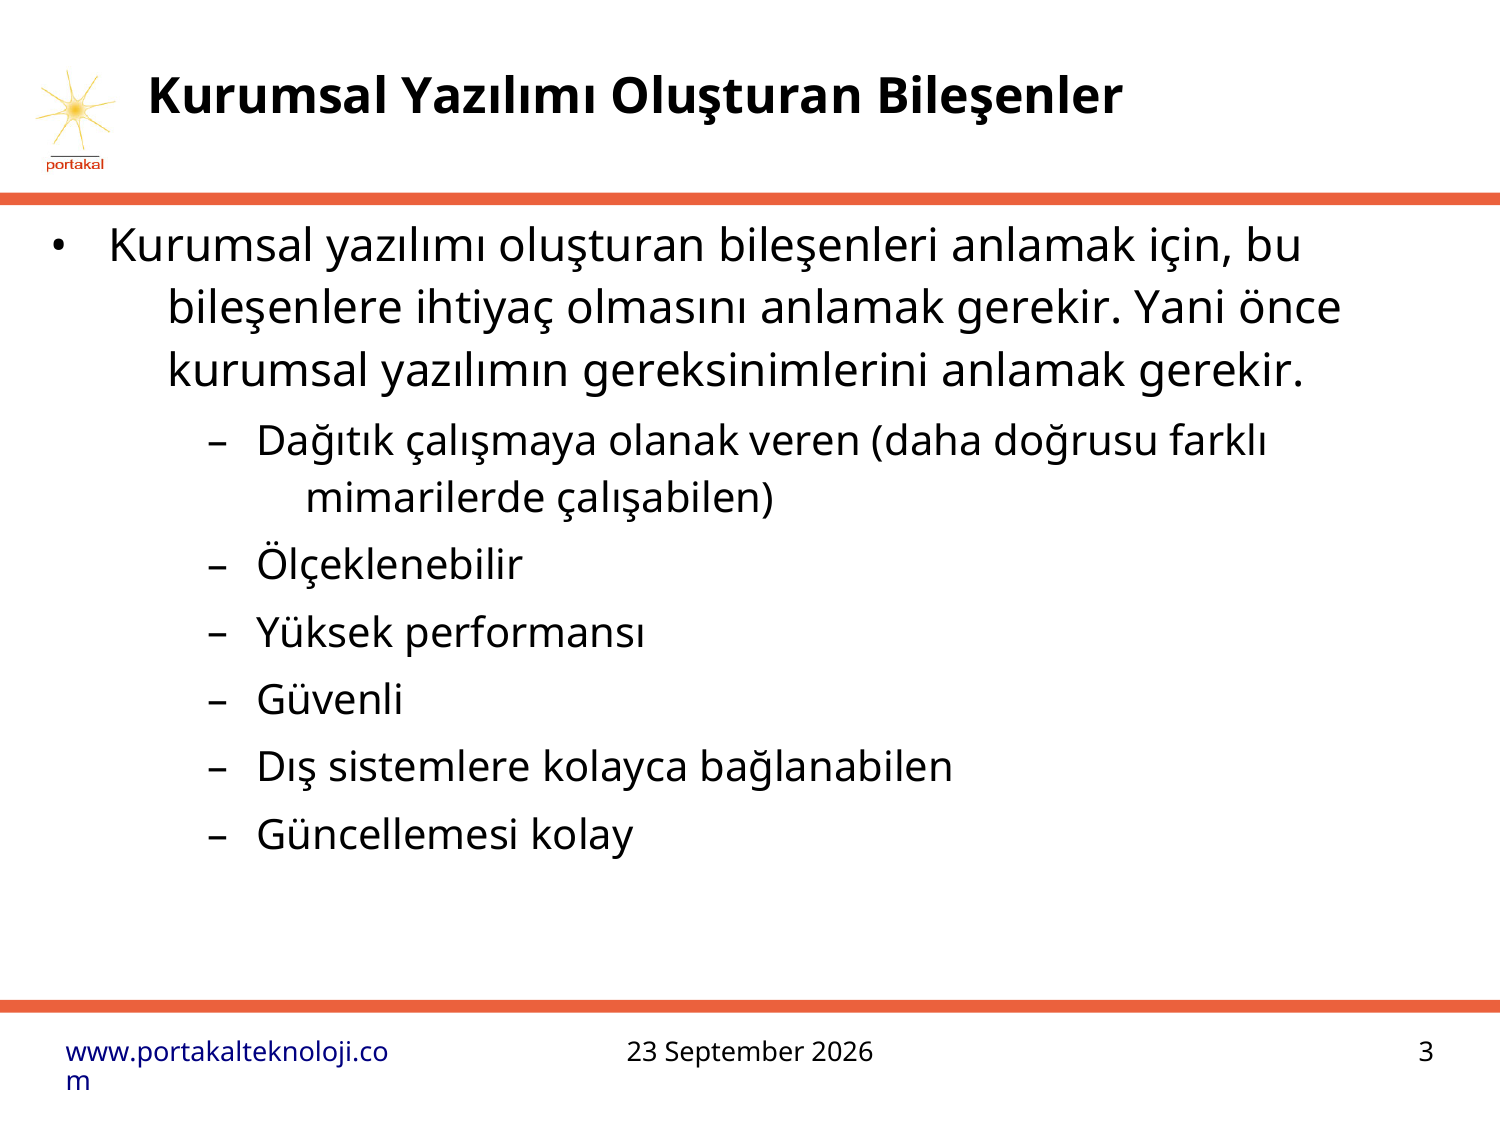

# Kurumsal Yazılımı Oluşturan Bileşenler
Kurumsal yazılımı oluşturan bileşenleri anlamak için, bu bileşenlere ihtiyaç olmasını anlamak gerekir. Yani önce kurumsal yazılımın gereksinimlerini anlamak gerekir.
Dağıtık çalışmaya olanak veren (daha doğrusu farklı mimarilerde çalışabilen)
Ölçeklenebilir
Yüksek performansı
Güvenli
Dış sistemlere kolayca bağlanabilen
Güncellemesi kolay